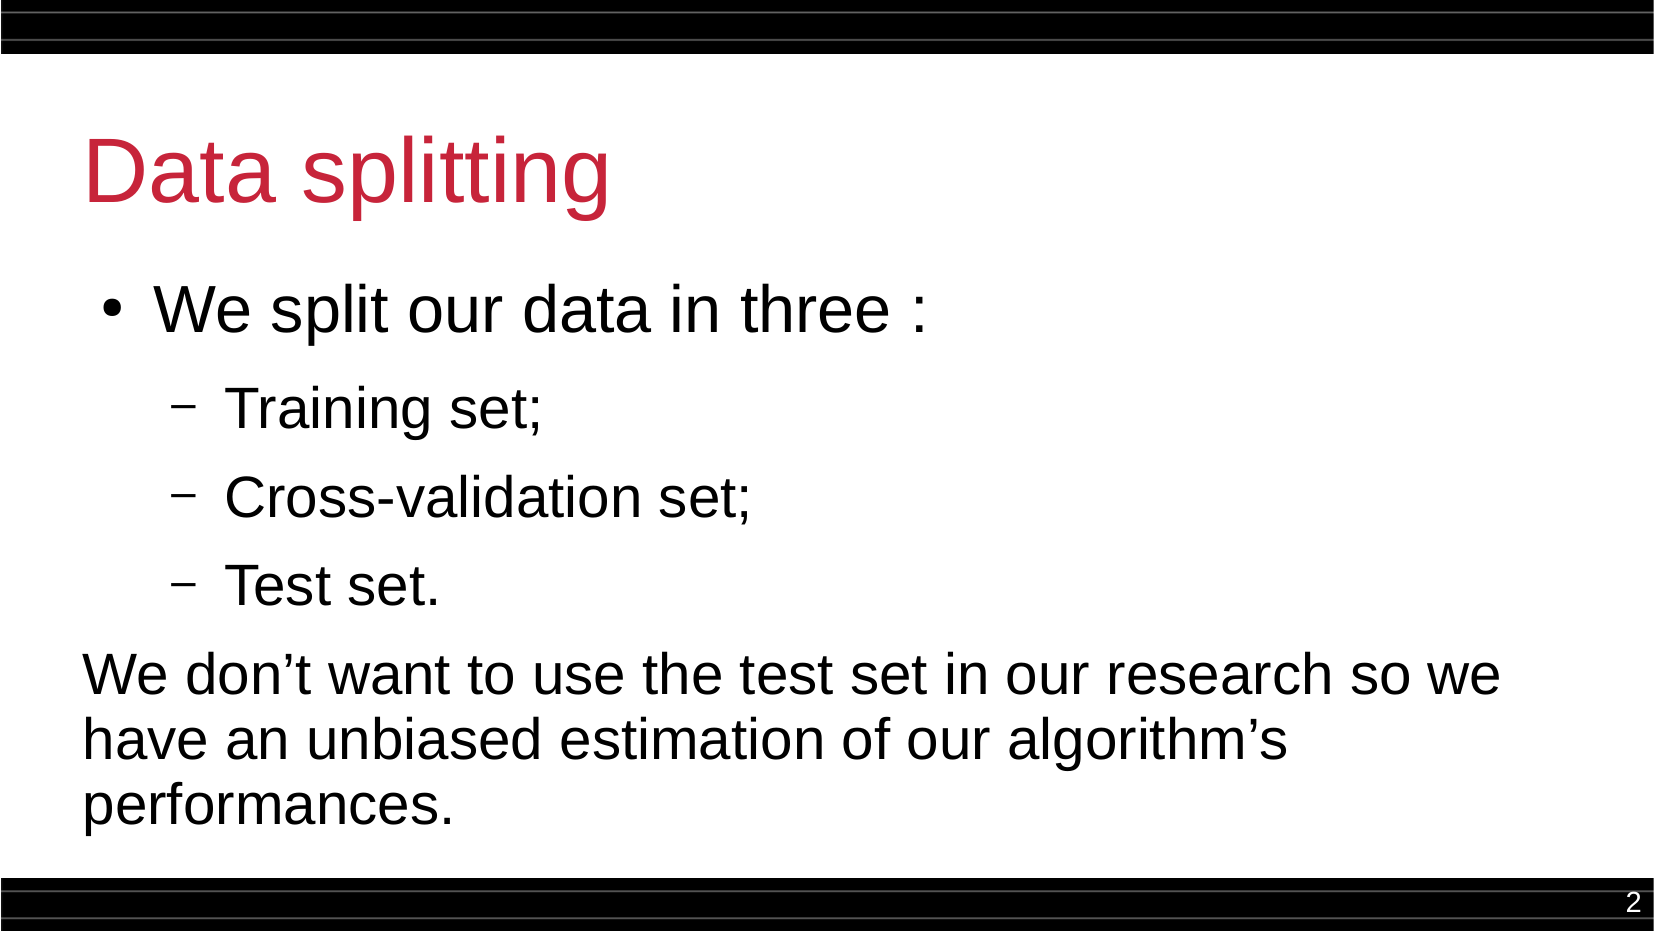

# Data splitting
We split our data in three :
Training set;
Cross-validation set;
Test set.
We don’t want to use the test set in our research so we have an unbiased estimation of our algorithm’s performances.